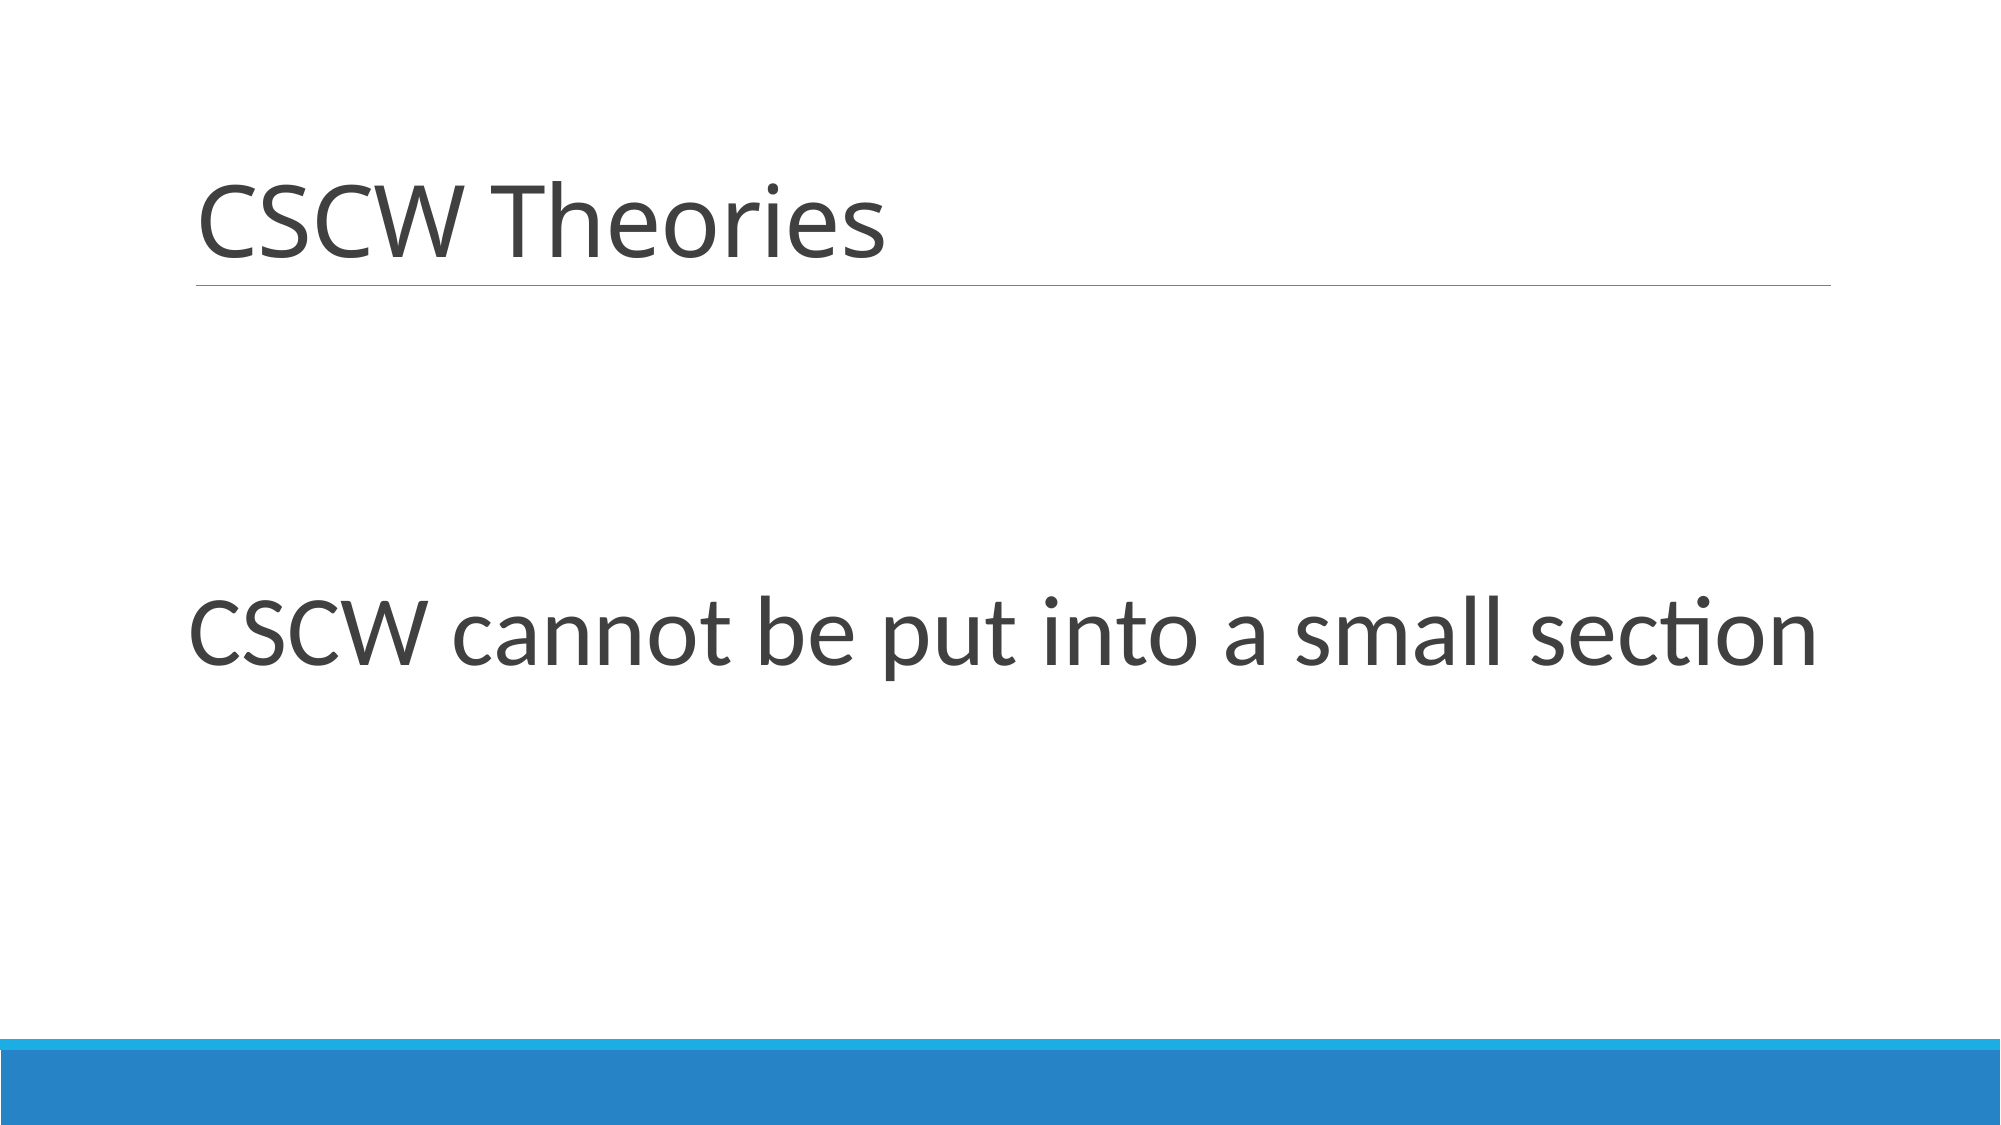

# CSCW Theories
CSCW cannot be put into a small section